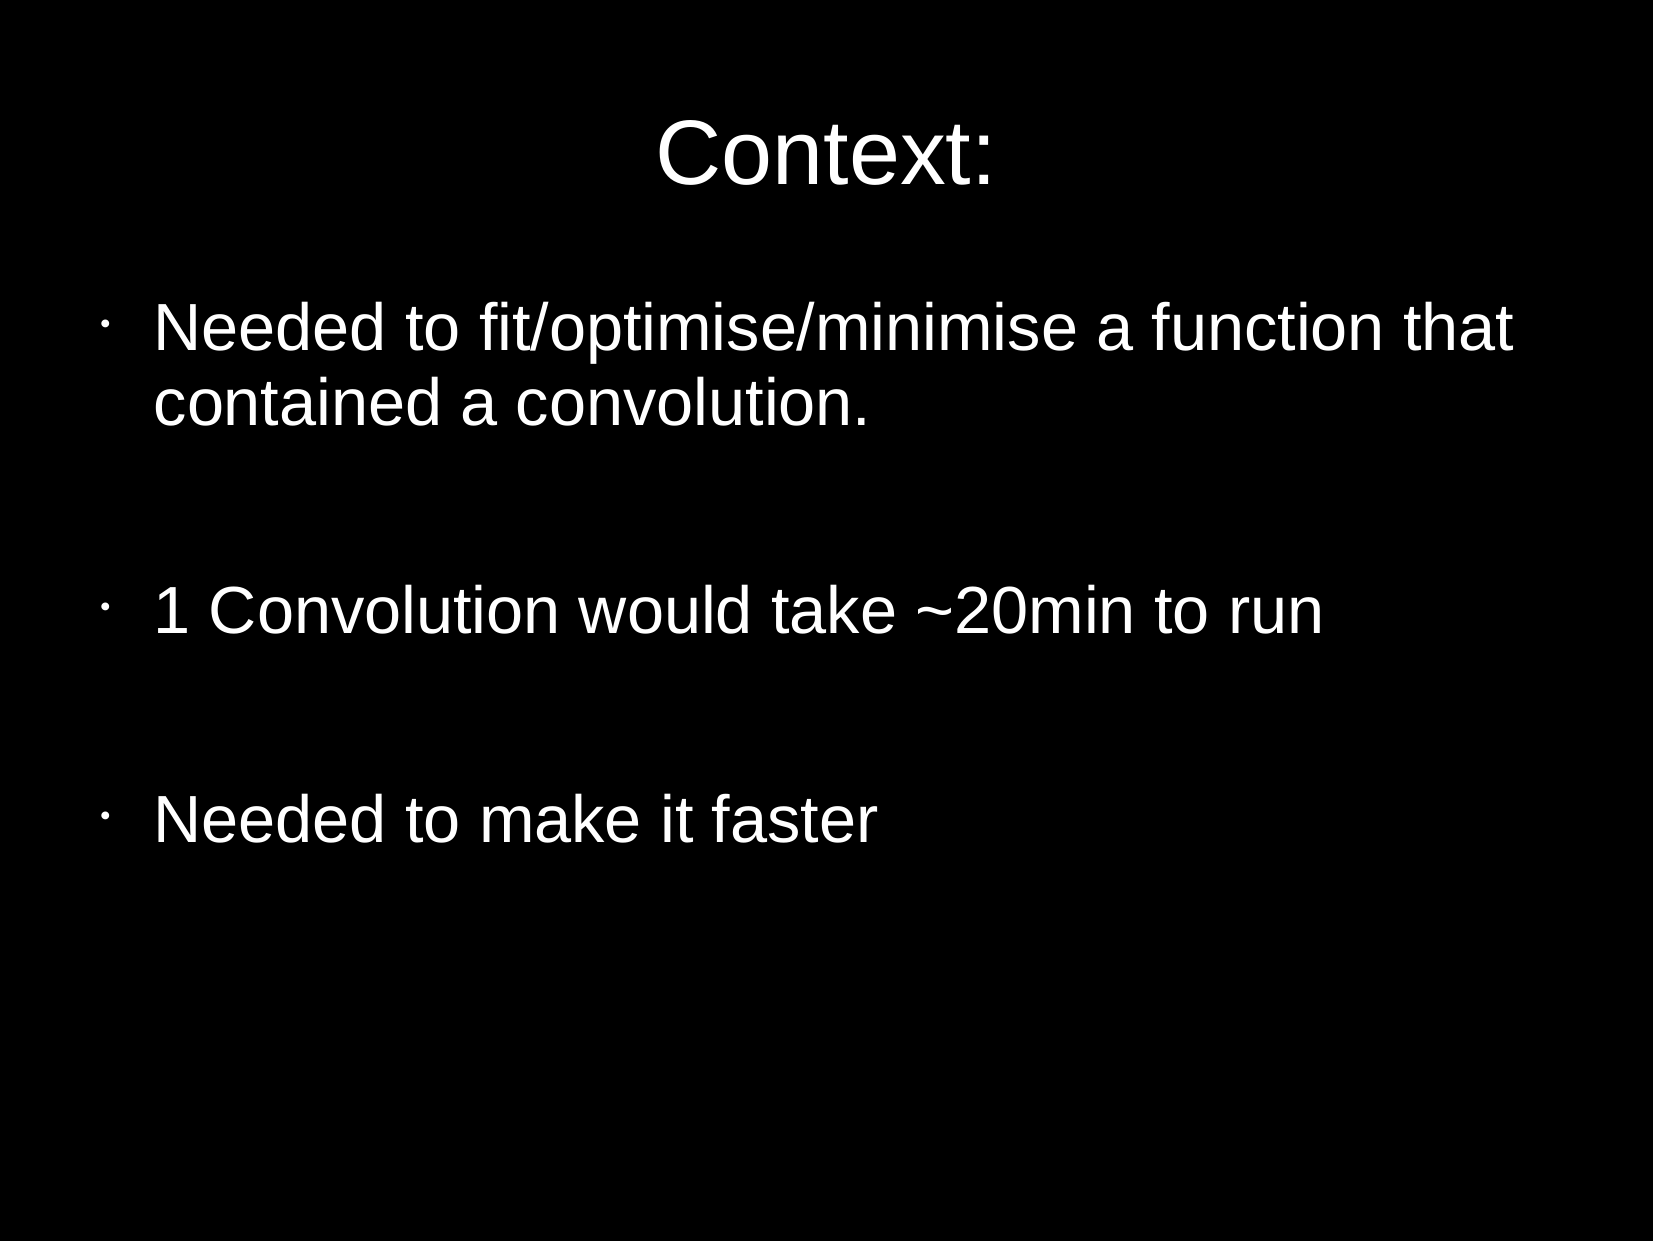

# Context:
Needed to fit/optimise/minimise a function that contained a convolution.
1 Convolution would take ~20min to run
Needed to make it faster